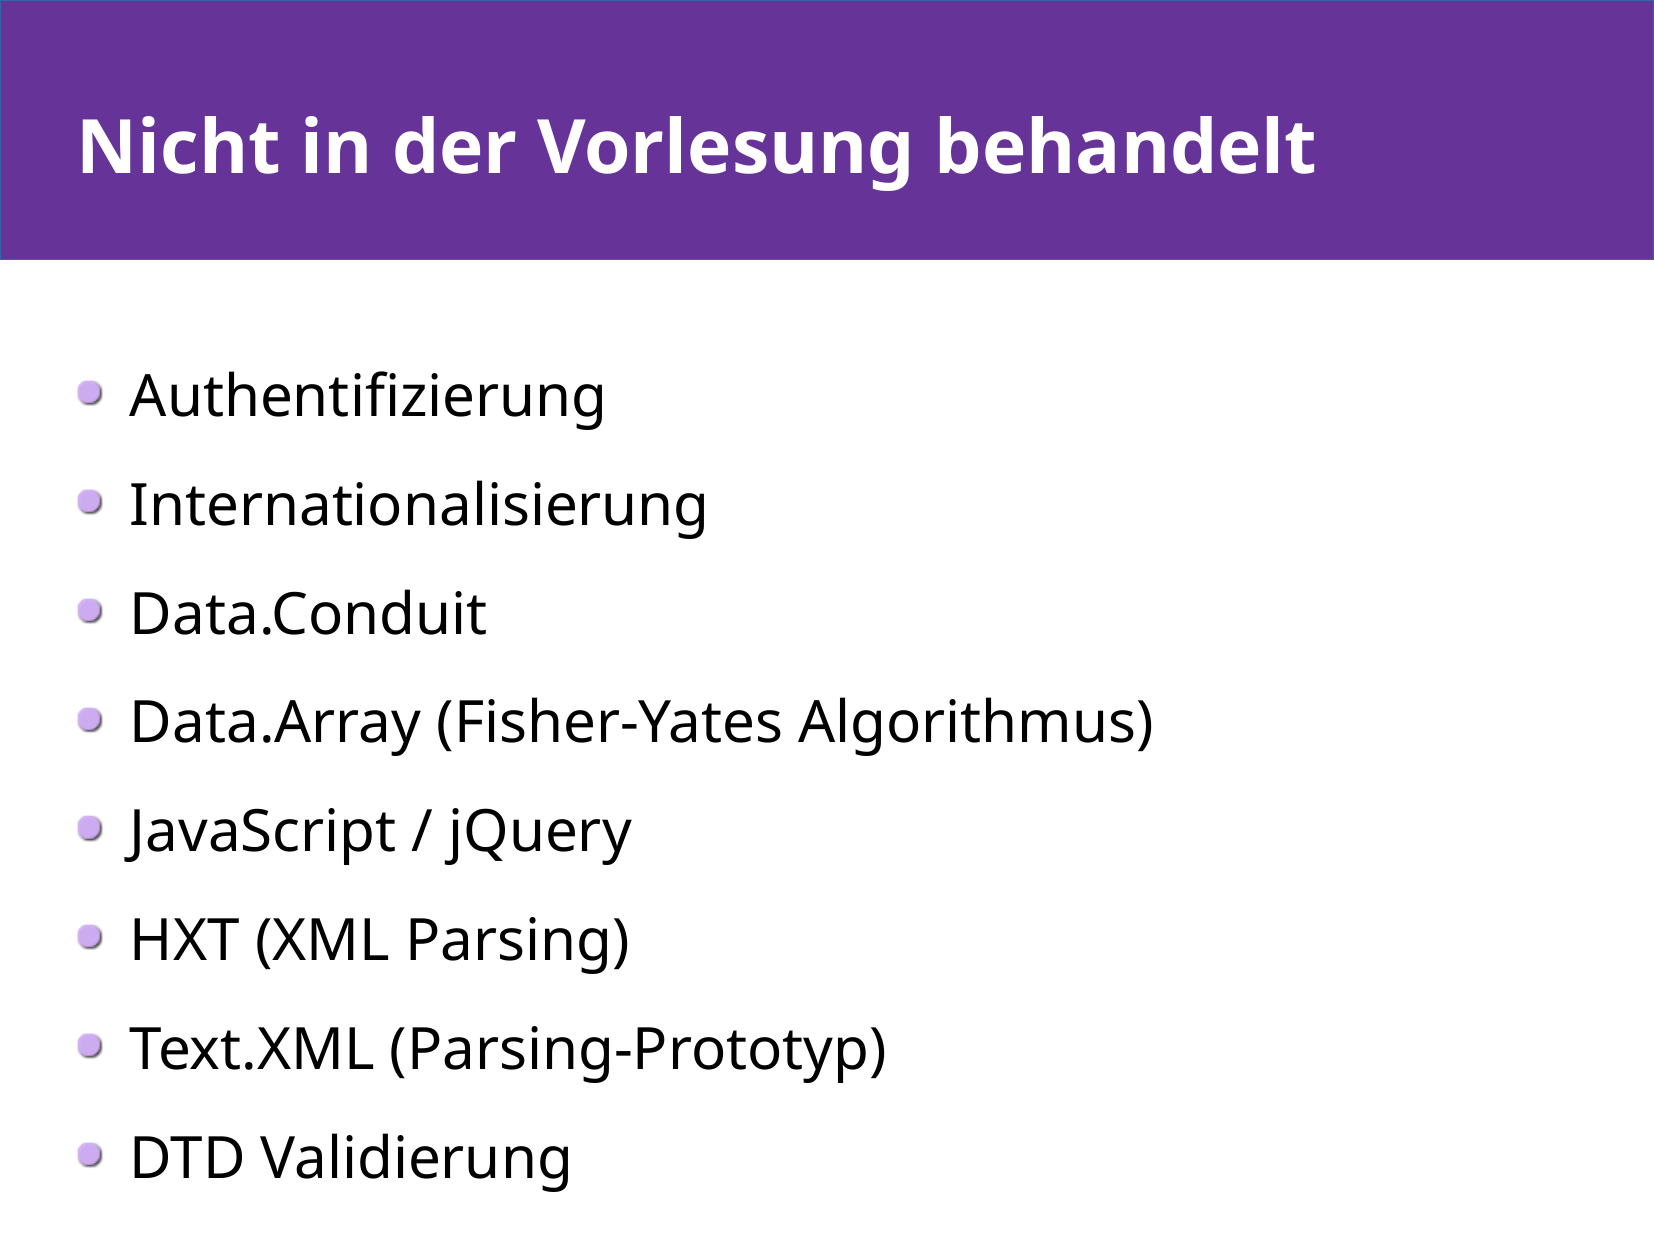

# Nicht in der Vorlesung behandelt
Authentifizierung
Internationalisierung
Data.Conduit
Data.Array (Fisher-Yates Algorithmus)
JavaScript / jQuery
HXT (XML Parsing)
Text.XML (Parsing-Prototyp)
DTD Validierung